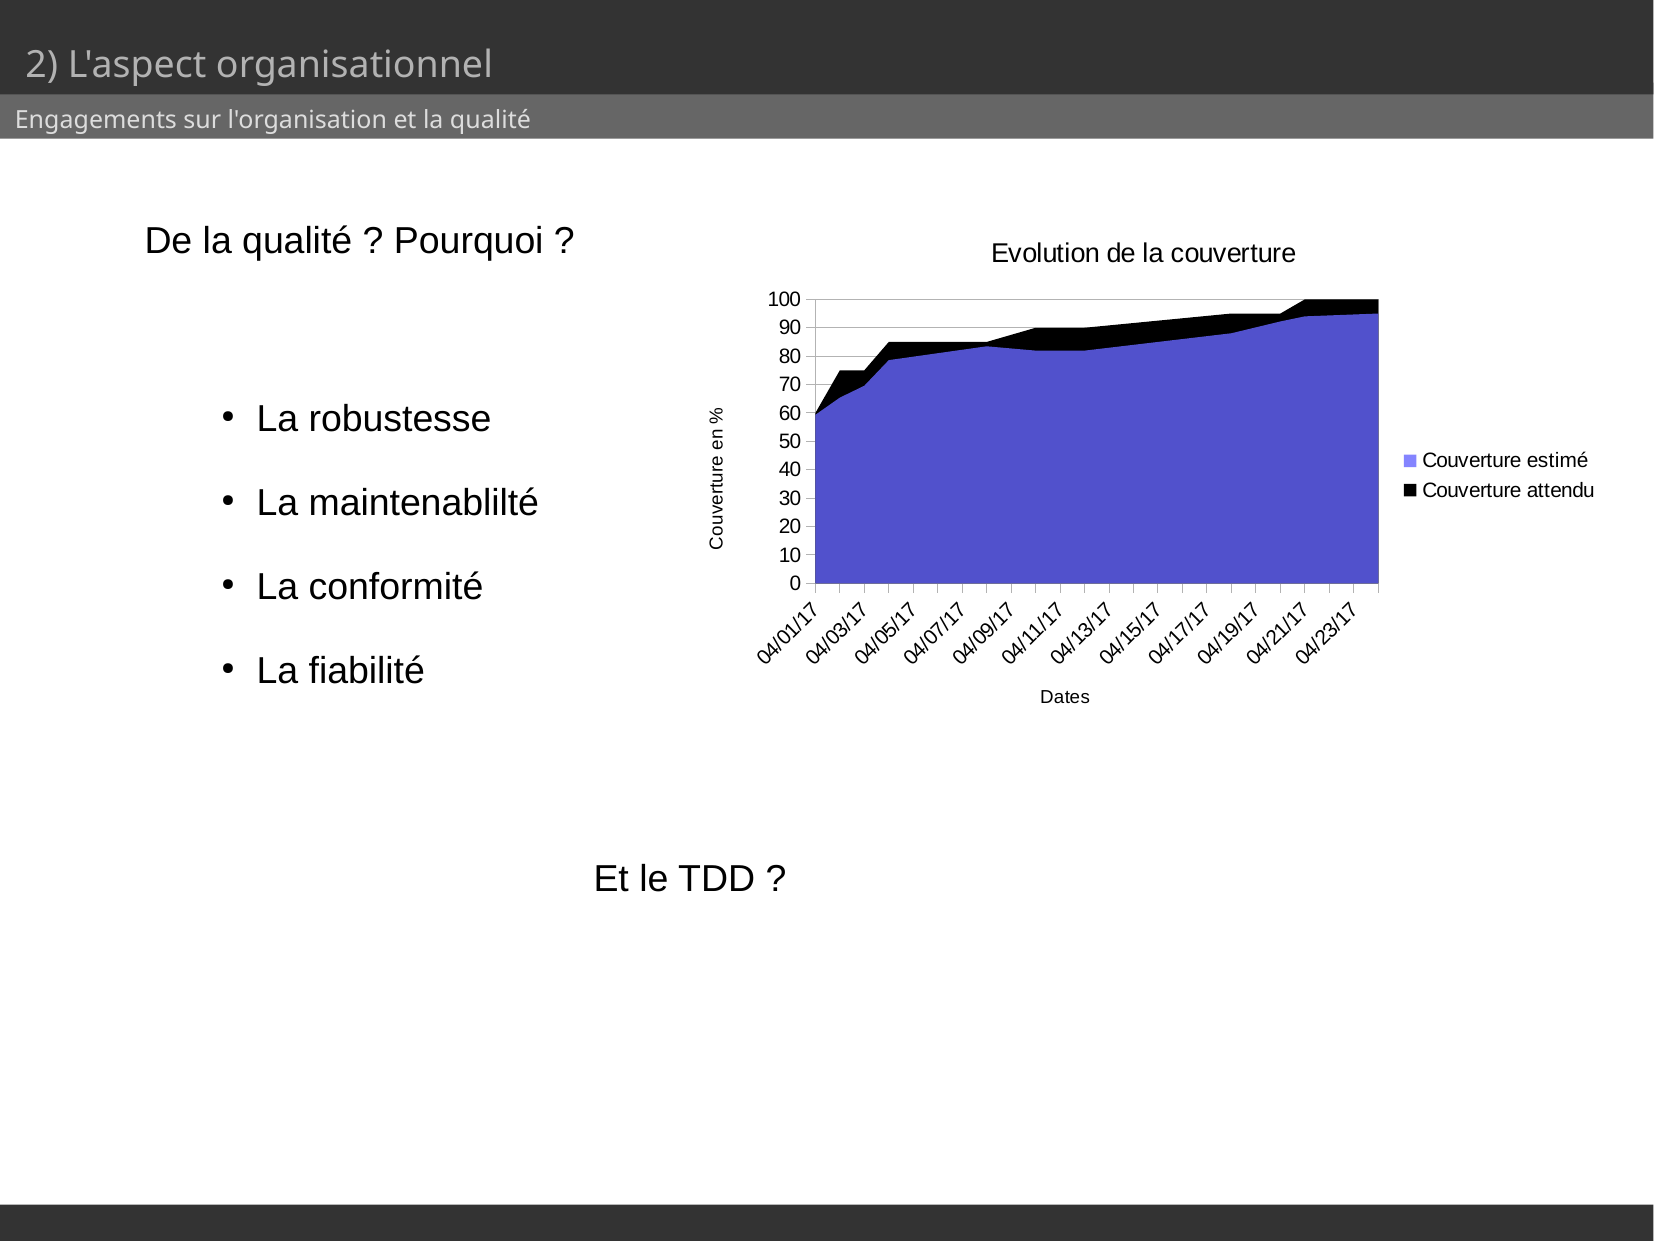

2) L'aspect organisationnel
Engagements sur l'organisation et la qualité
De la qualité ? Pourquoi ?
### Chart: Evolution de la couverture
| Category | Couverture estimé | Couverture attendu |
|---|---|---|
| 42826 | 59.3434343434343 | 60.0 |
| 42827 | 65.4040404040404 | 75.0 |
| 42828 | 69.5707070707071 | 75.0 |
| 42829 | 78.5984848484848 | 85.0 |
| 42833 | 83.459595959596 | 85.0 |
| 42835 | 81.9444444444445 | 90.0 |
| 42837 | 81.9444444444445 | 90.0 |
| 42843 | 88.0555555555556 | 95.0 |
| 42845 | 92.2222222222222 | 95.0 |
| 42846 | 94.0 | 100.0 |
| 42849 | 95.0 | 100.0 |La robustesse
La maintenablilté
La conformité
La fiabilité
Et le TDD ?